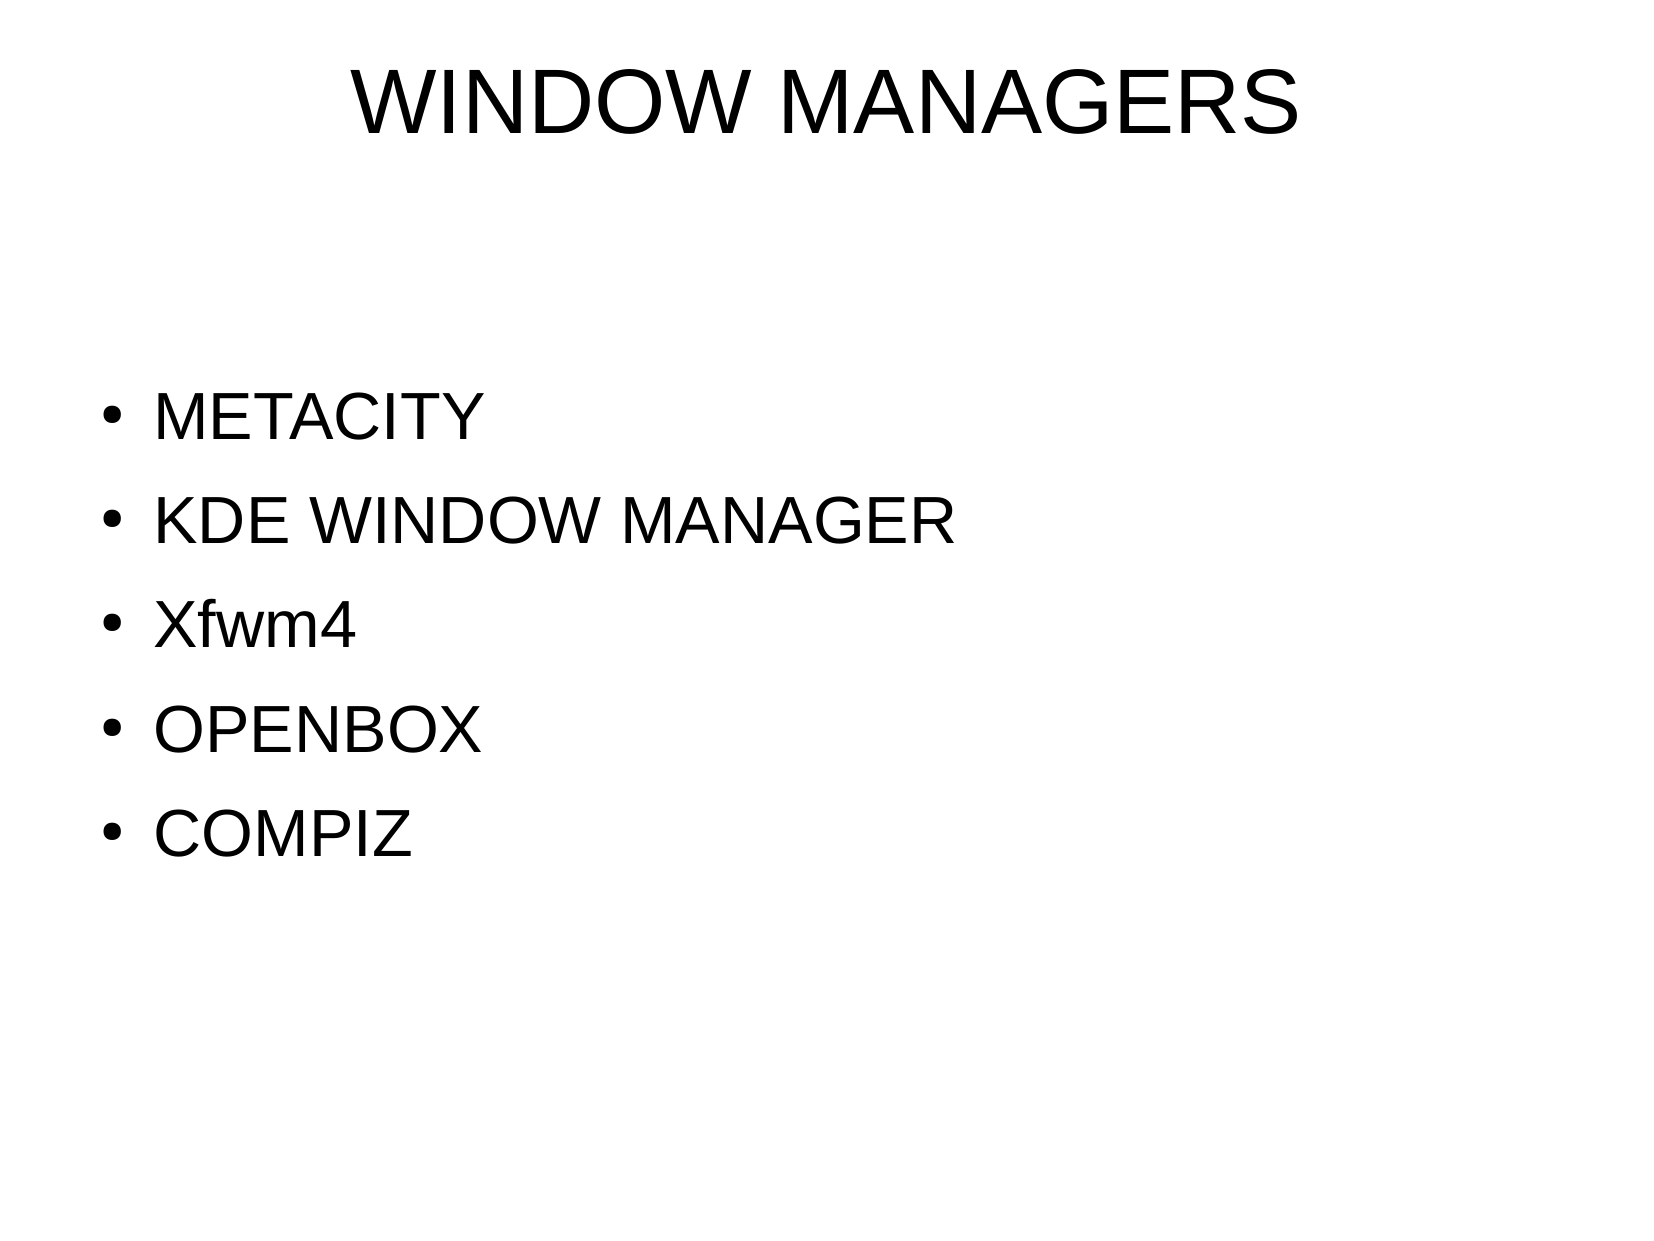

# WINDOW MANAGERS
METACITY
KDE WINDOW MANAGER
Xfwm4
OPENBOX
COMPIZ